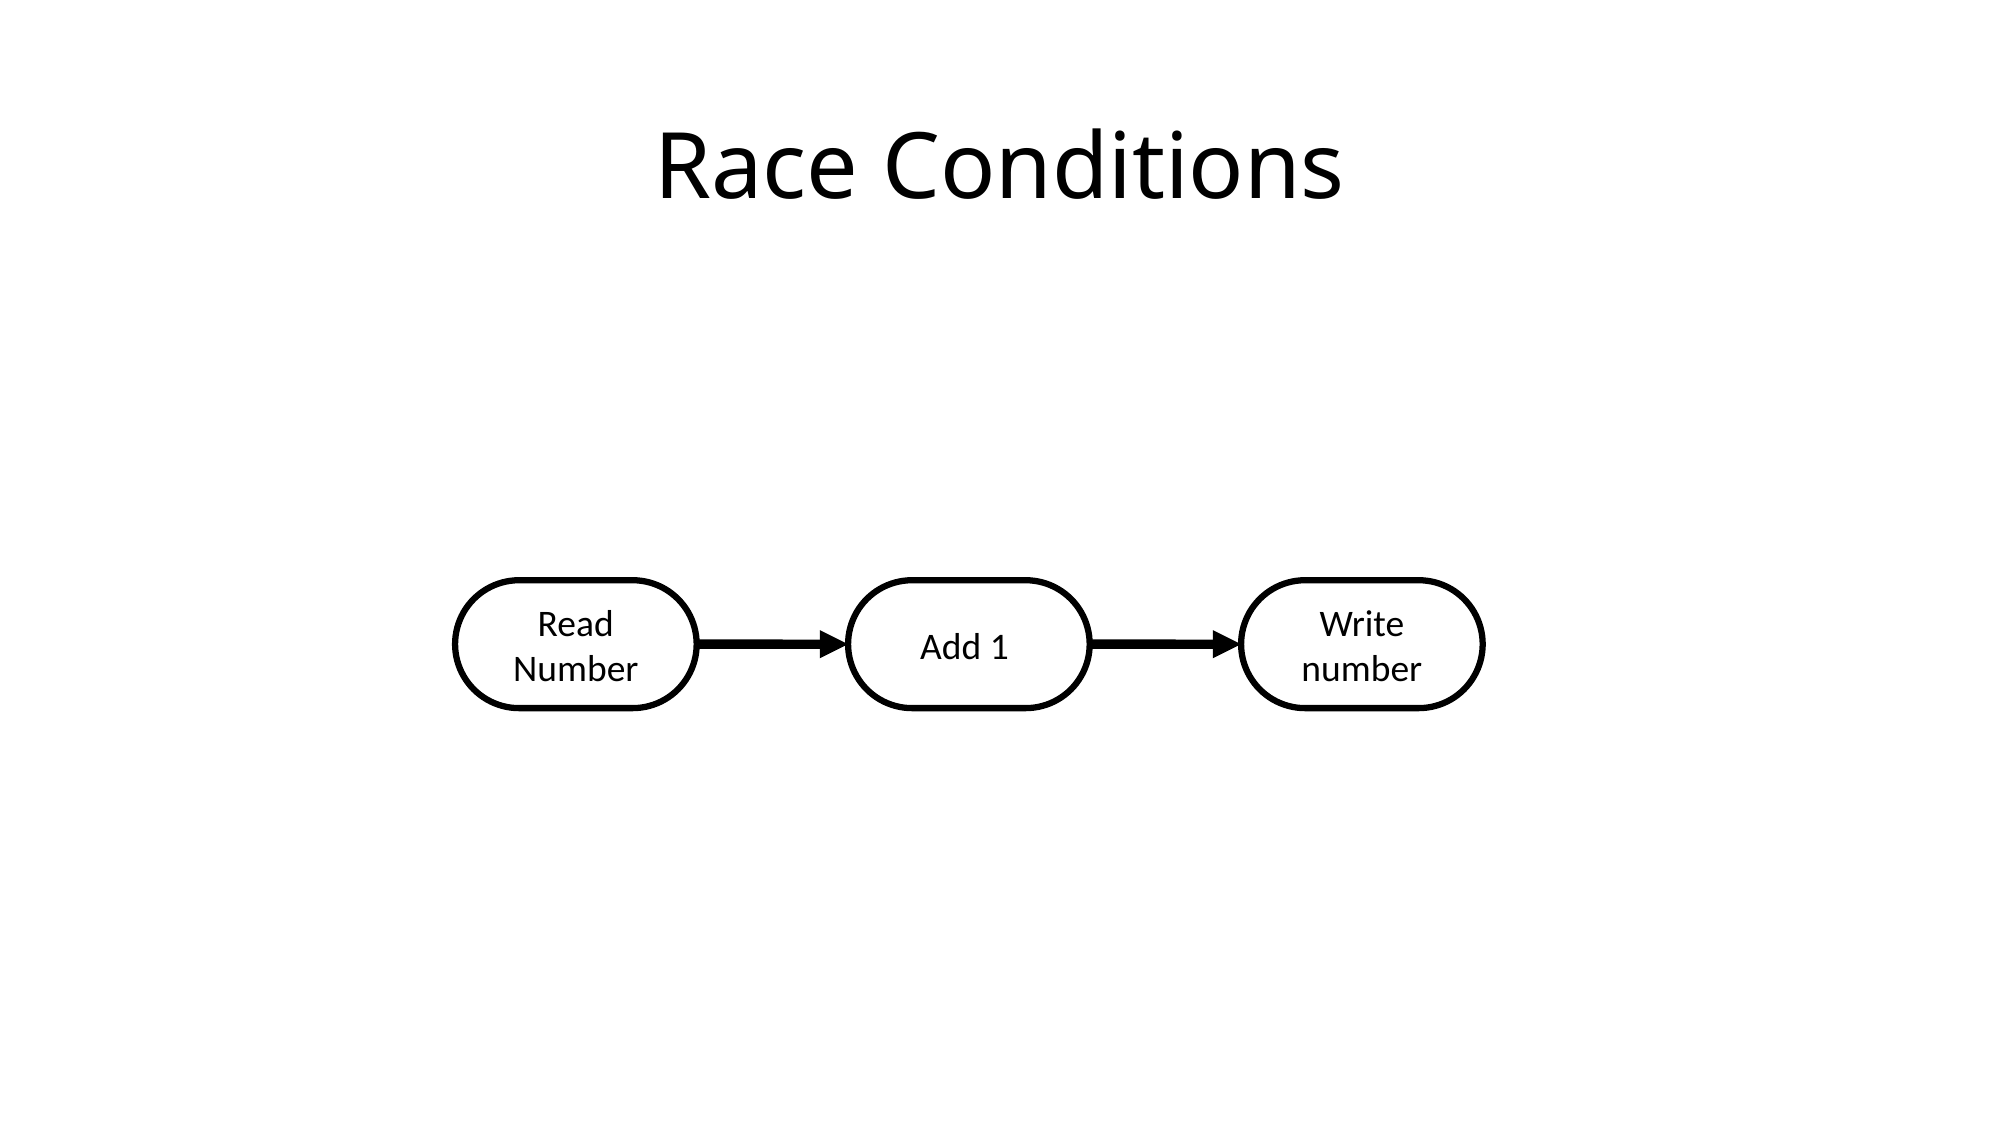

# Race Conditions
Read Number
Add 1
Write number